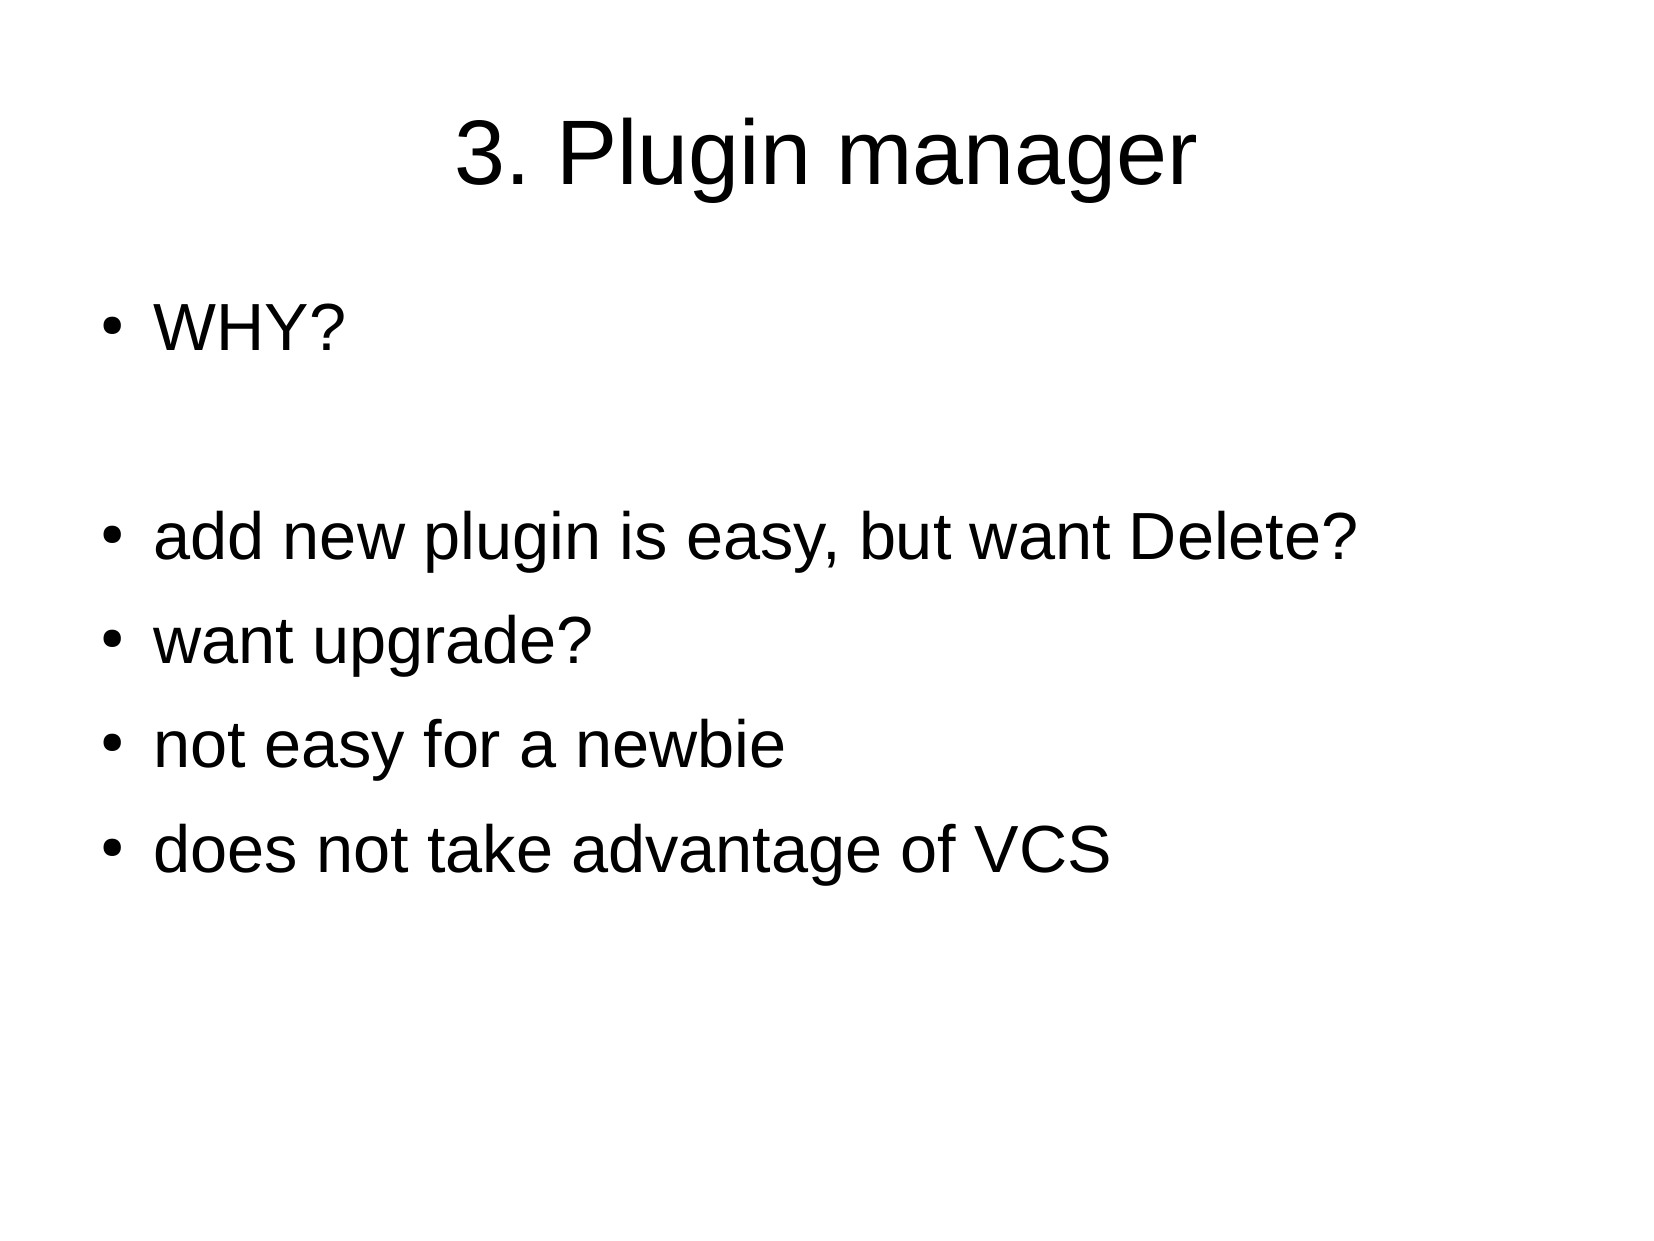

# 3. Plugin manager
WHY?
add new plugin is easy, but want Delete?
want upgrade?
not easy for a newbie
does not take advantage of VCS